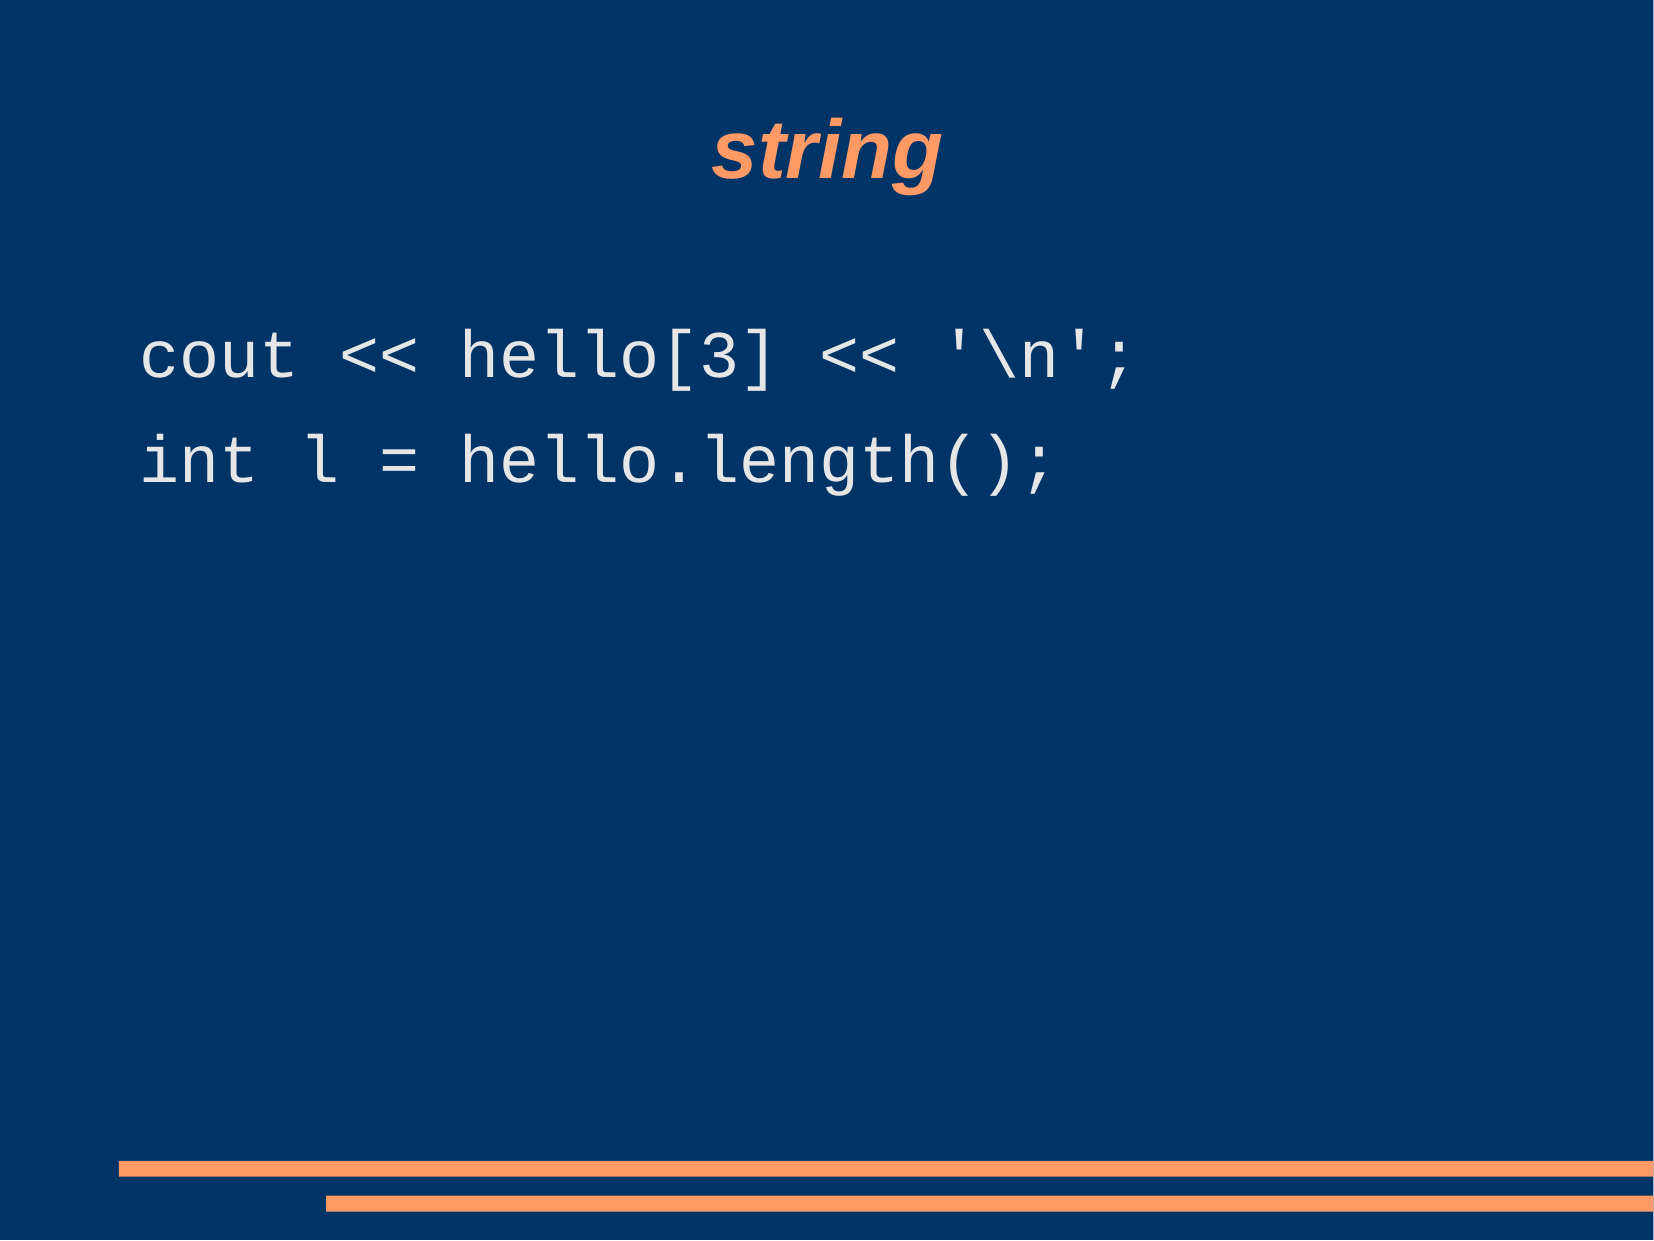

# string
cout << hello[3] << '\n';
int l = hello.length();